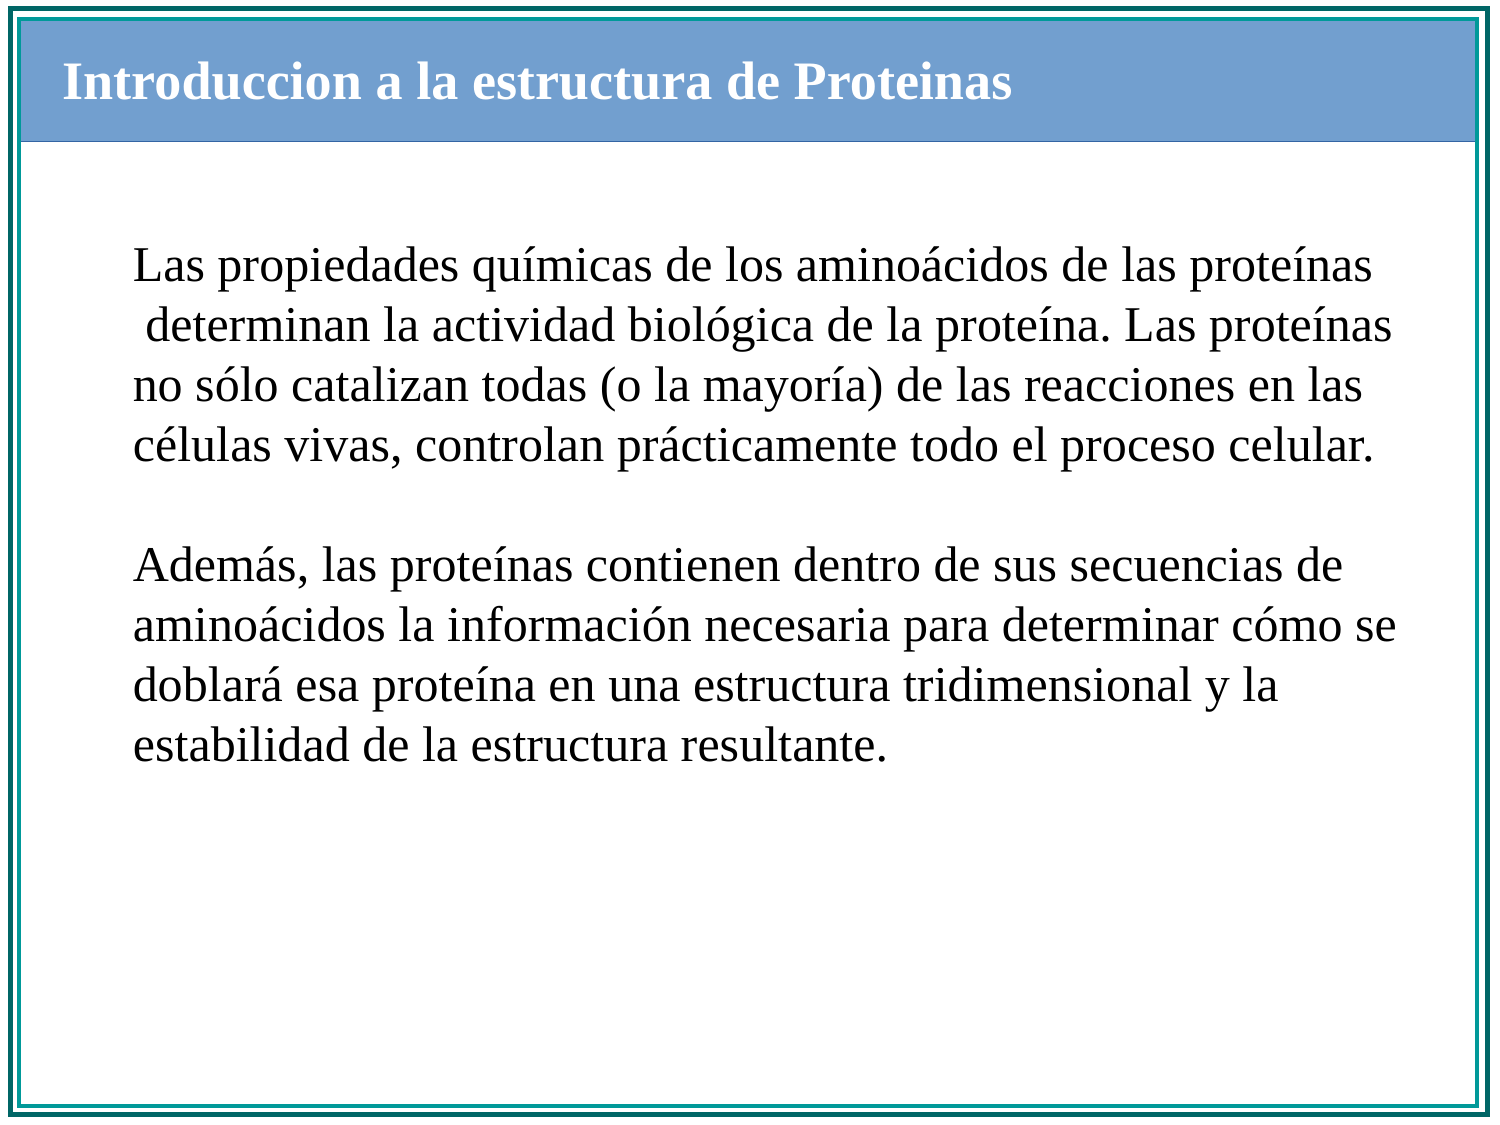

Introduccion a la estructura de Proteinas
Las propiedades químicas de los aminoácidos de las proteínas
 determinan la actividad biológica de la proteína. Las proteínas
no sólo catalizan todas (o la mayoría) de las reacciones en las
células vivas, controlan prácticamente todo el proceso celular.
Además, las proteínas contienen dentro de sus secuencias de
aminoácidos la información necesaria para determinar cómo se
doblará esa proteína en una estructura tridimensional y la
estabilidad de la estructura resultante.